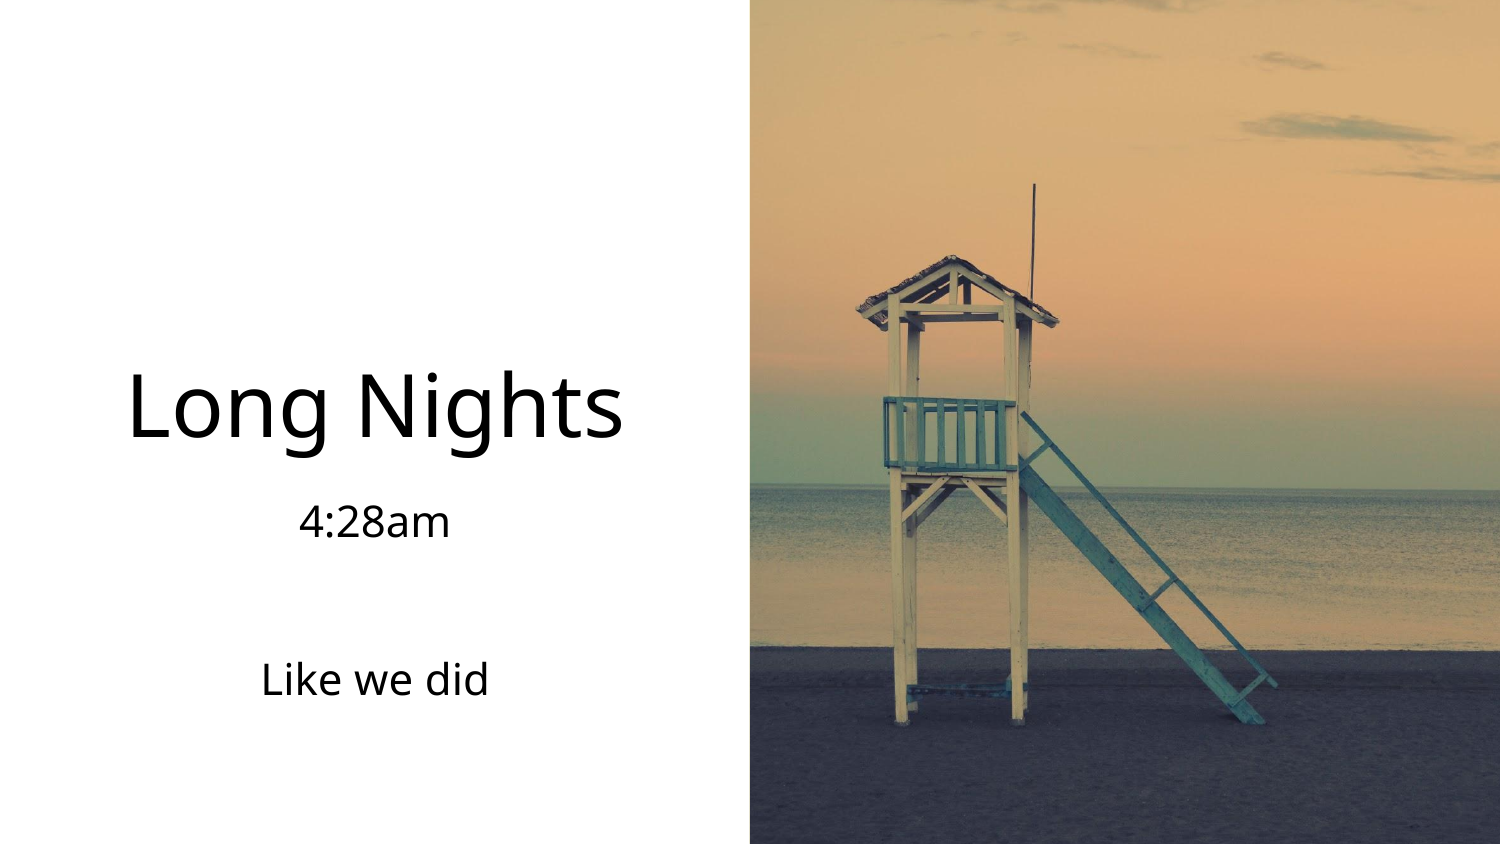

# Long Nights
4:28am
Like we did